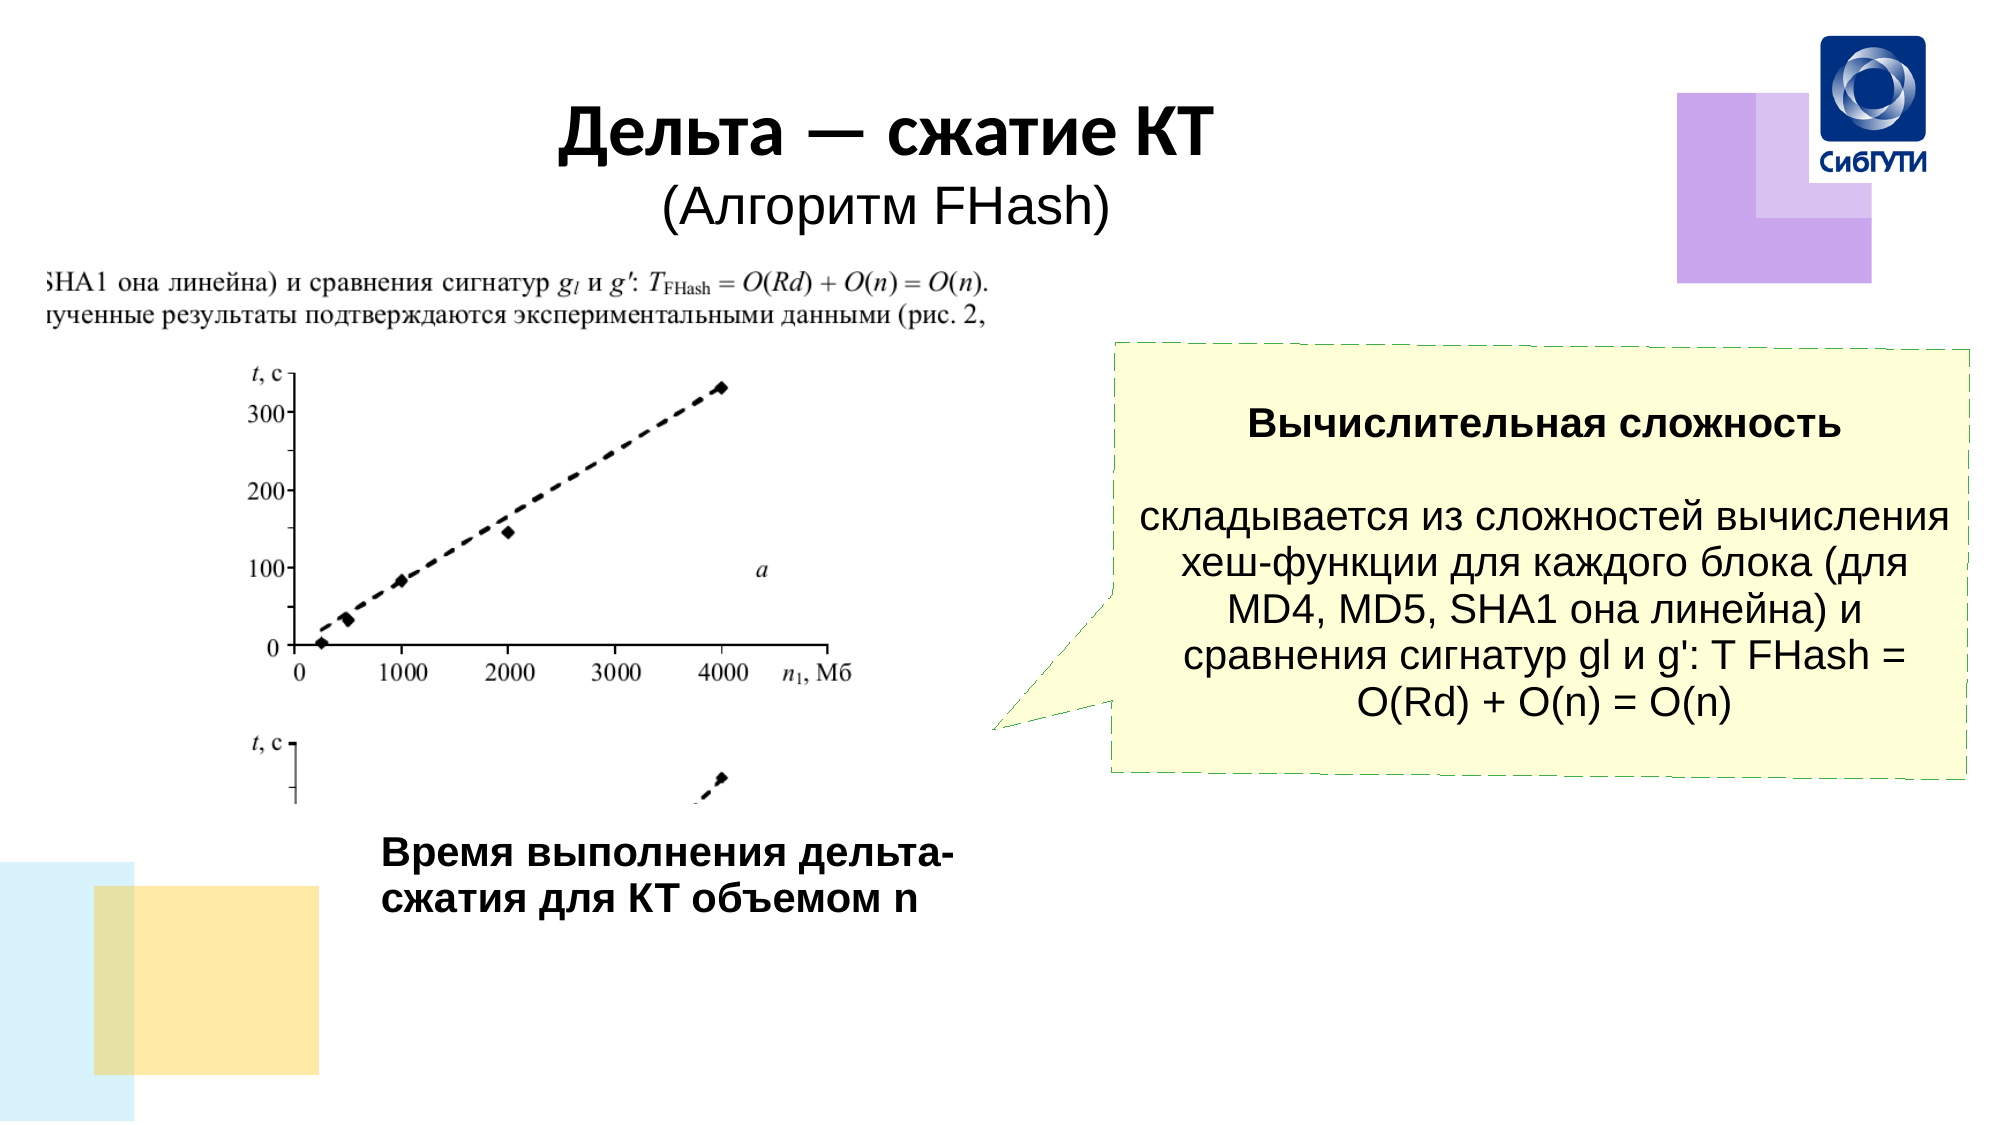

# Дельта — сжатие КТ
(Алгоритм FHash)
Вычислительная сложность
складывается из сложностей вычисления хеш-функции для каждого блока (для MD4, MD5, SHA1 она линейна) и сравнения сигнатур gl и g': T FHash = O(Rd) + O(n) = O(n)
Время выполнения дельта-сжатия для КТ объемом n